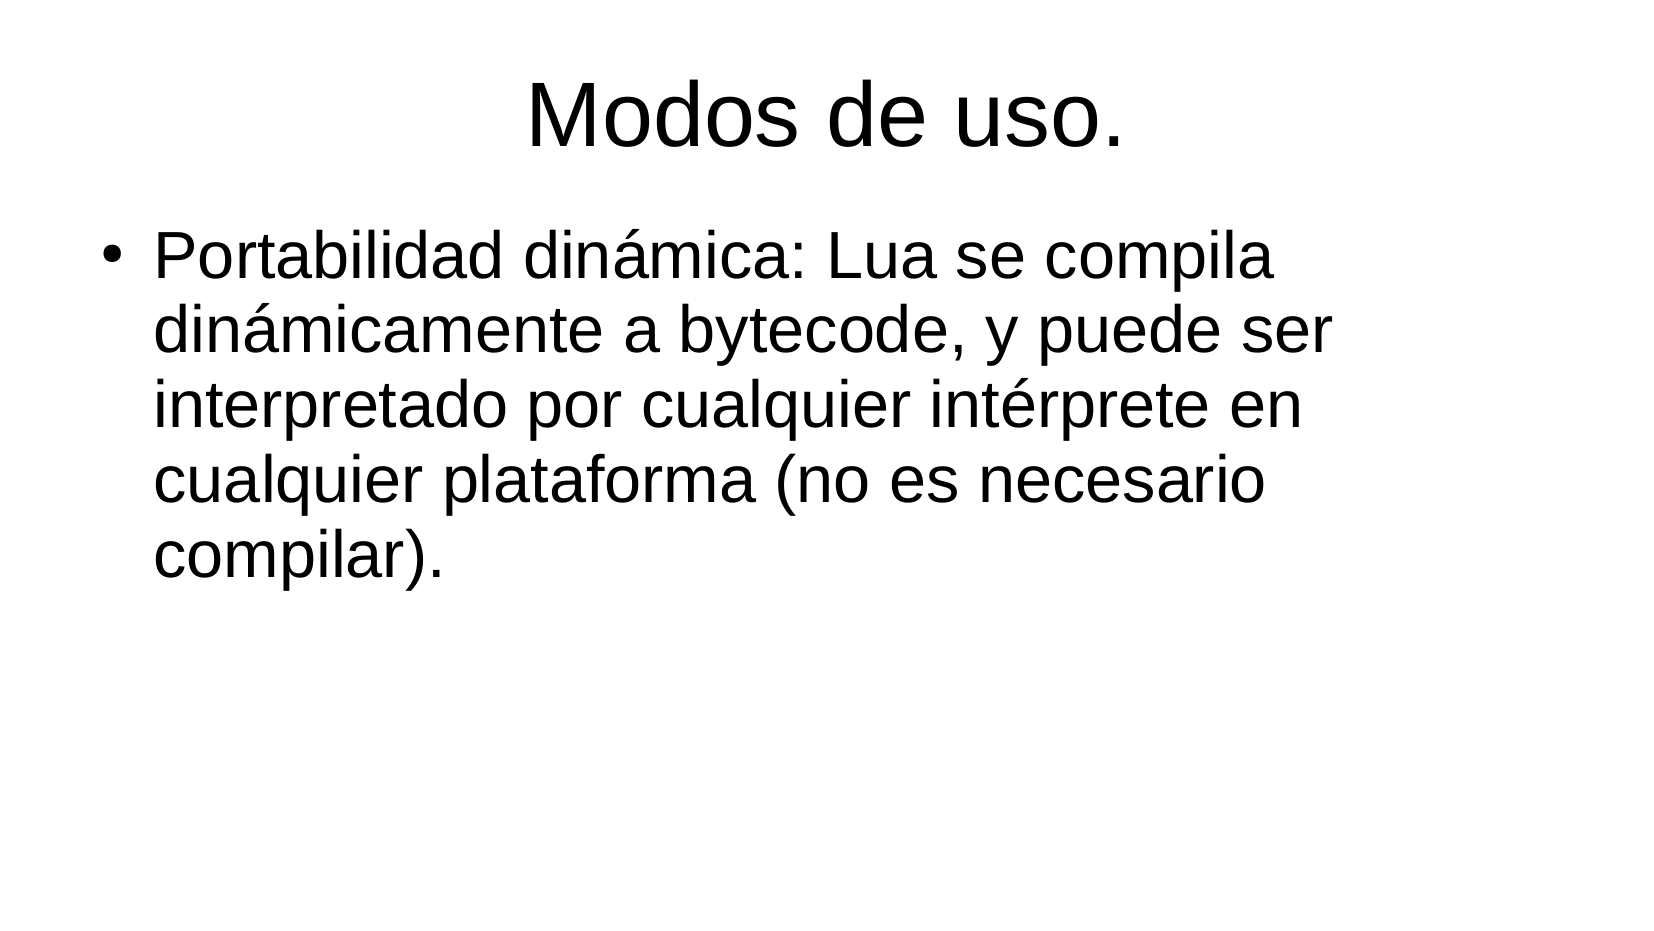

# Modos de uso.
Portabilidad dinámica: Lua se compila dinámicamente a bytecode, y puede ser interpretado por cualquier intérprete en cualquier plataforma (no es necesario compilar).